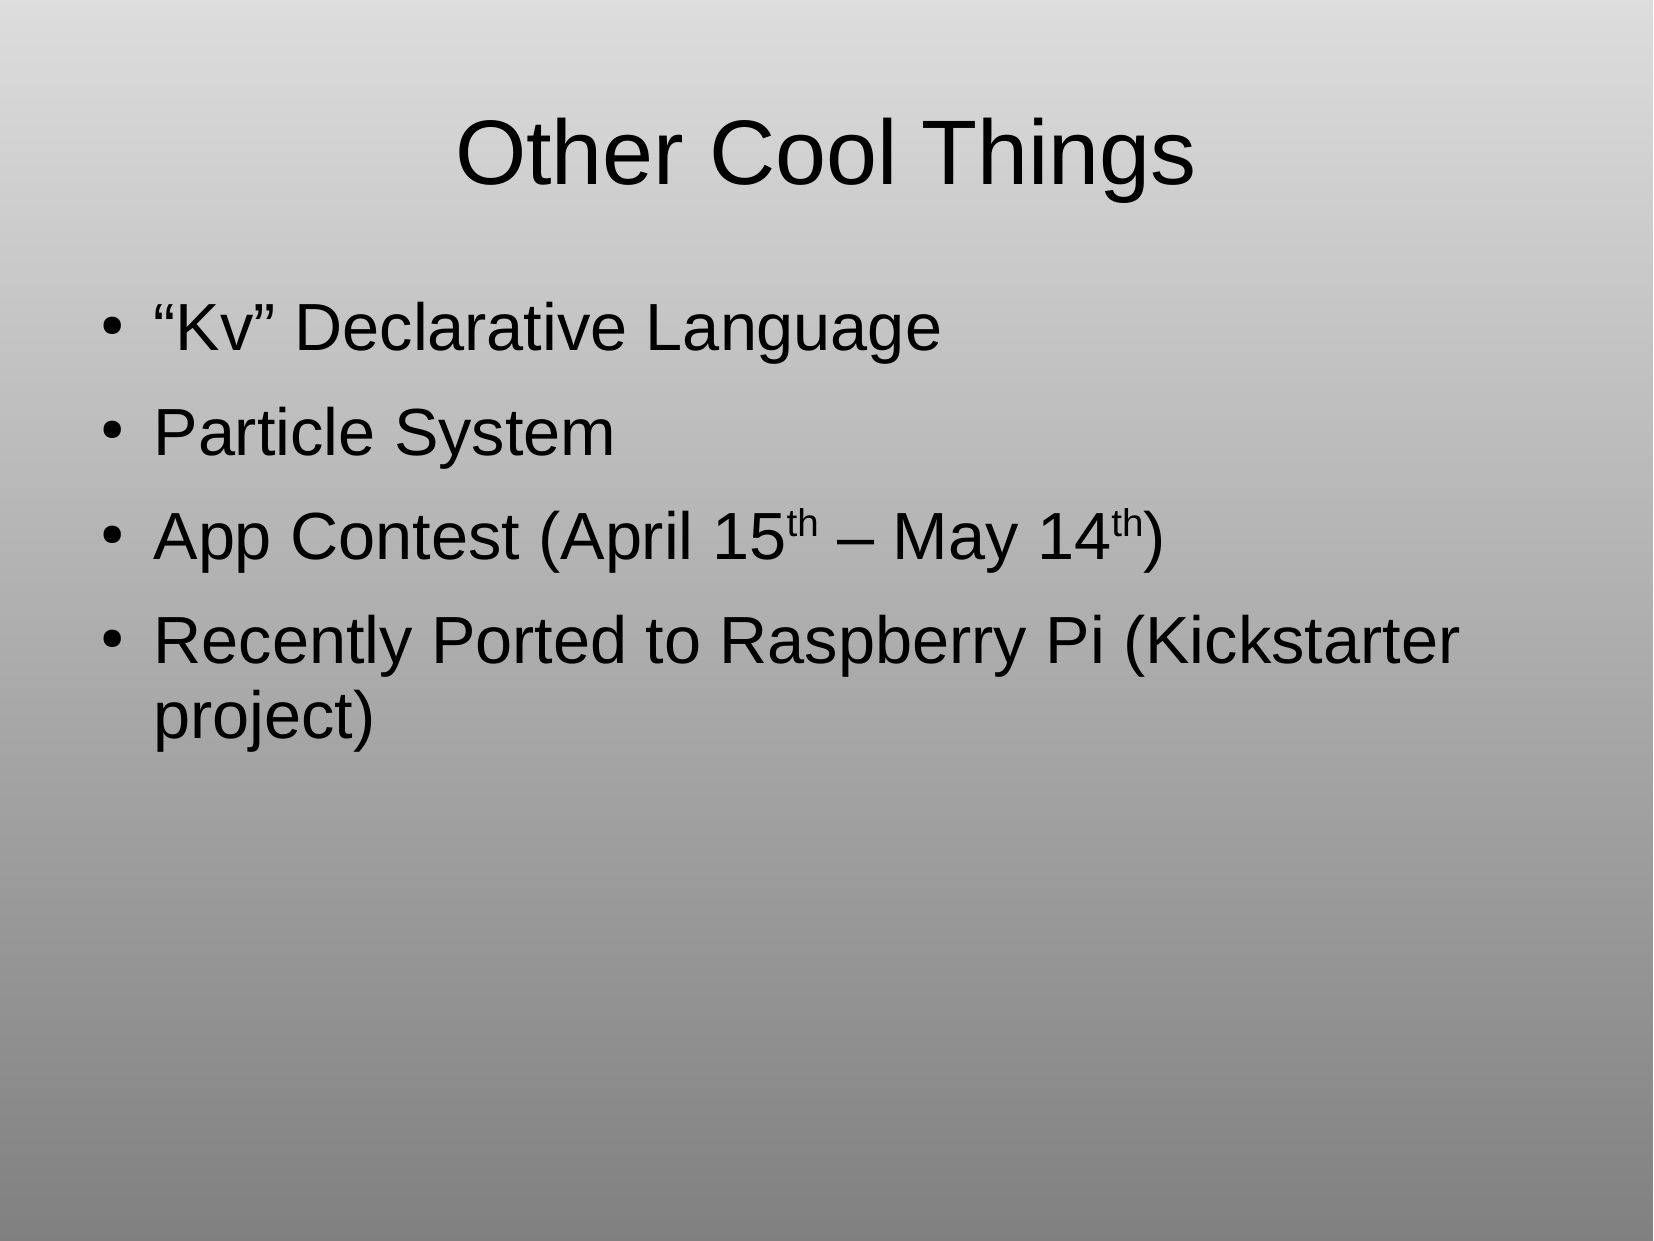

# Other Cool Things
“Kv” Declarative Language
Particle System
App Contest (April 15th – May 14th)
Recently Ported to Raspberry Pi (Kickstarter project)